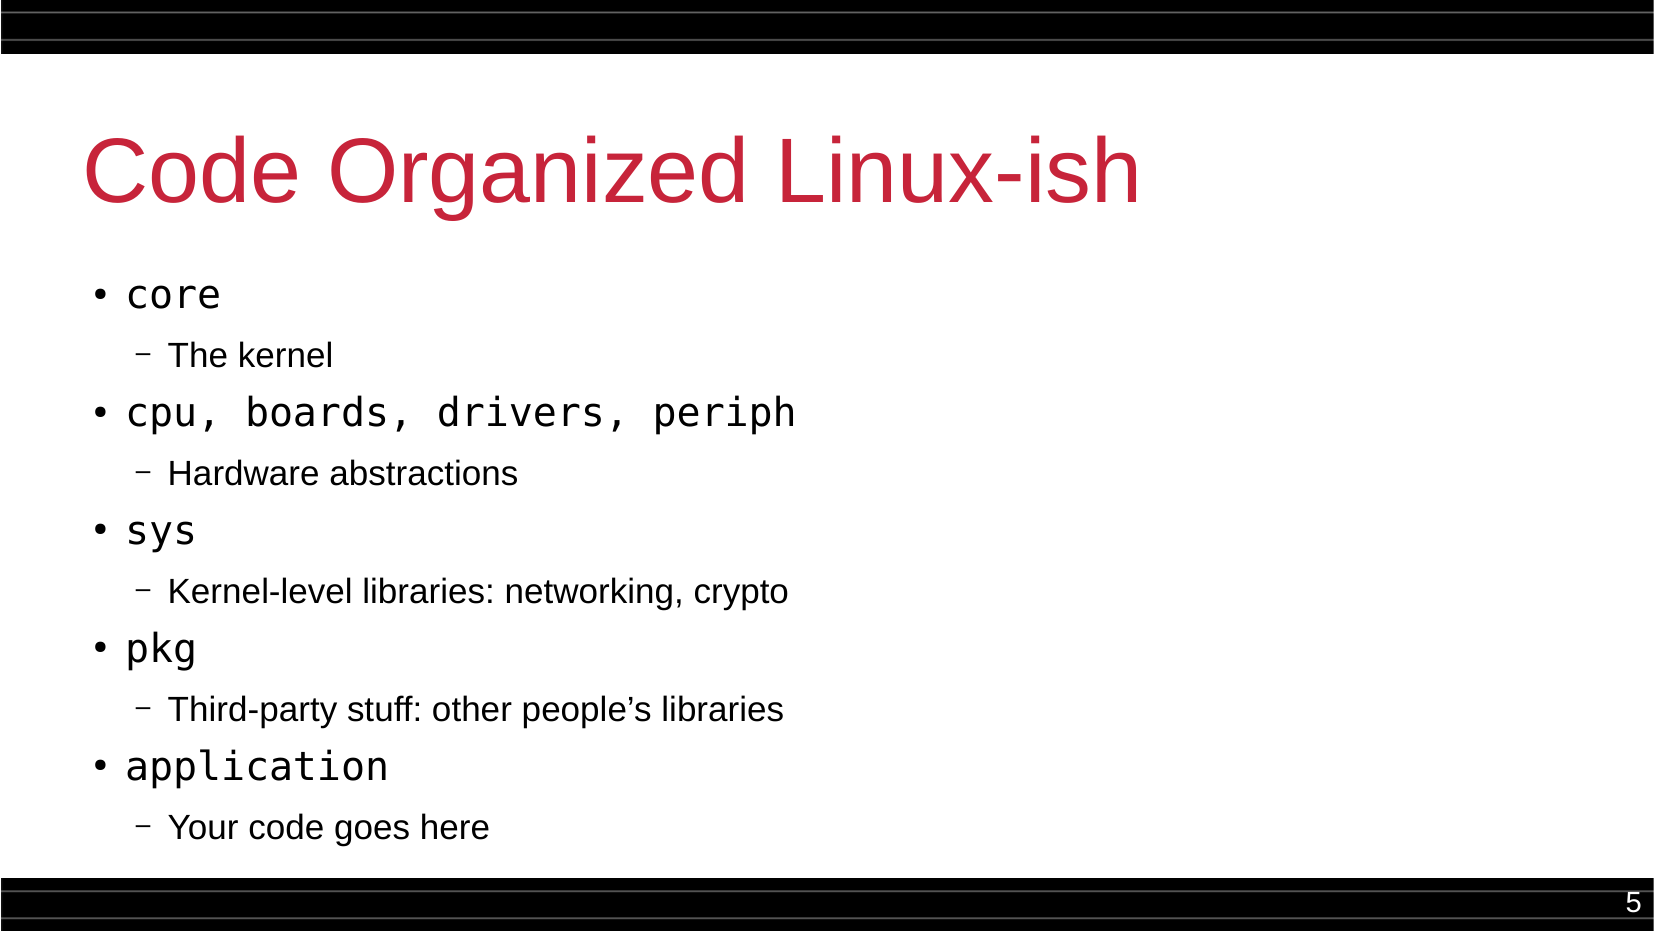

# Code Organized Linux-ish
core
The kernel
cpu, boards, drivers, periph
Hardware abstractions
sys
Kernel-level libraries: networking, crypto
pkg
Third-party stuff: other people’s libraries
application
Your code goes here